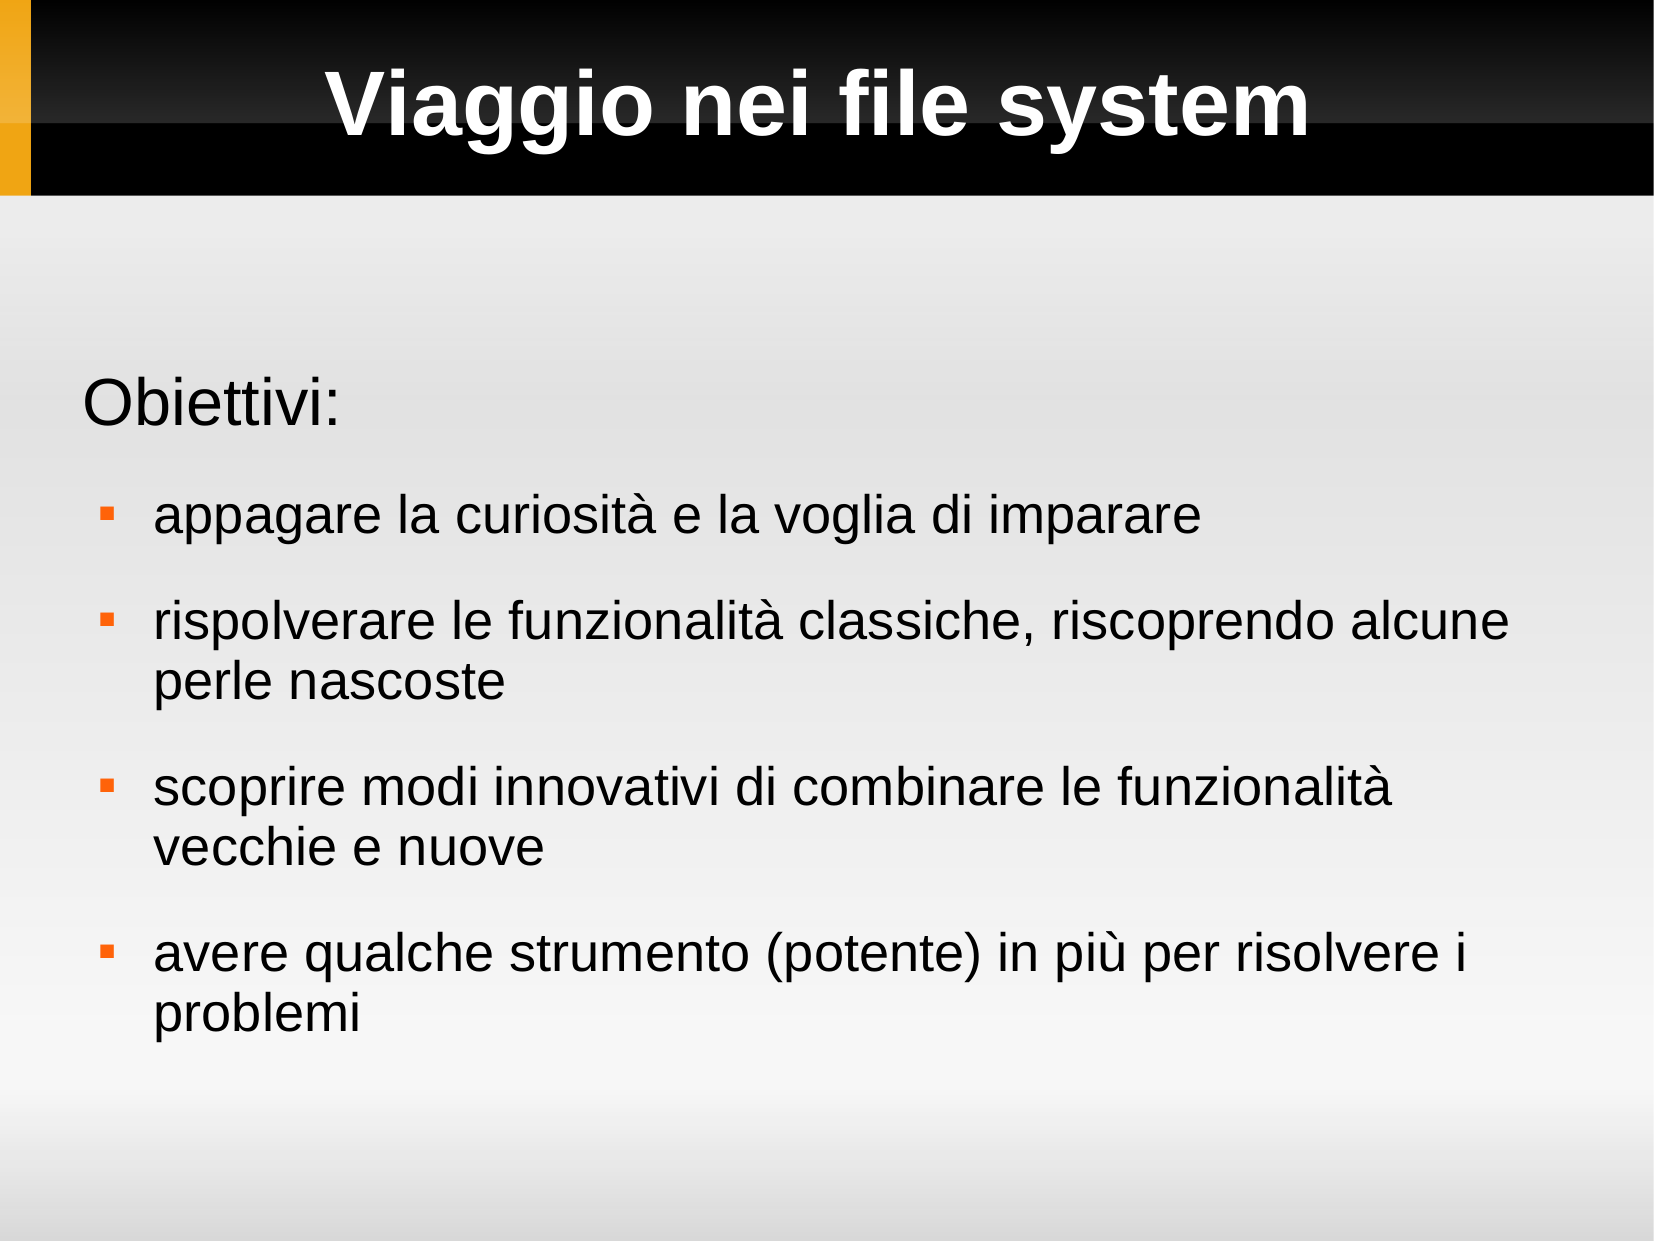

# Viaggio nei file system
Obiettivi:
appagare la curiosità e la voglia di imparare
rispolverare le funzionalità classiche, riscoprendo alcune perle nascoste
scoprire modi innovativi di combinare le funzionalità vecchie e nuove
avere qualche strumento (potente) in più per risolvere i problemi